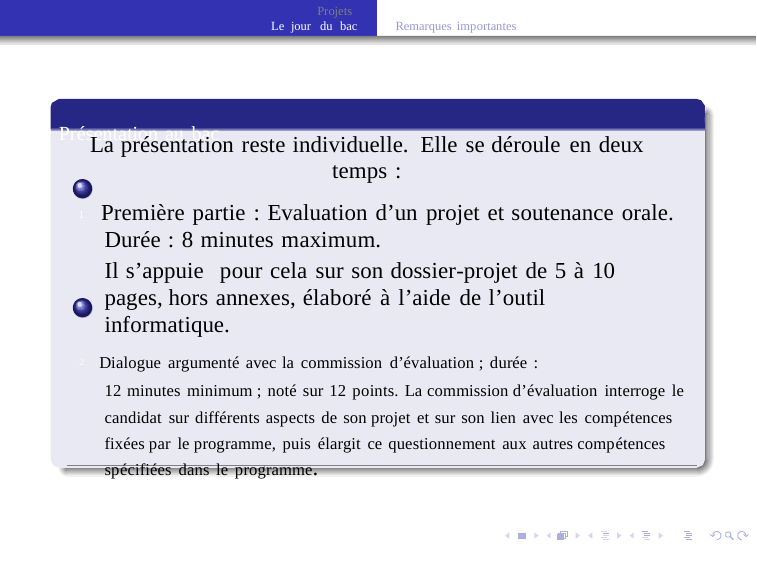

Projets
Le jour du bac
Présentation au bac
Remarques importantes
Présentation au bac
La présentation reste individuelle. Elle se déroule en deux temps :
1 Première partie : Evaluation d’un projet et soutenance orale.
Durée : 8 minutes maximum.
Il s’appuie pour cela sur son dossier-projet de 5 à 10 pages, hors annexes, élaboré à l’aide de l’outil informatique.
2 Dialogue argumenté avec la commission d’évaluation ; durée :
12 minutes minimum ; noté sur 12 points. La commission d’évaluation interroge le candidat sur différents aspects de son projet et sur son lien avec les compétences fixées par le programme, puis élargit ce questionnement aux autres compétences spécifiées dans le programme.
J.Berhila/F.Voyer
Projets ISN 2013-2014